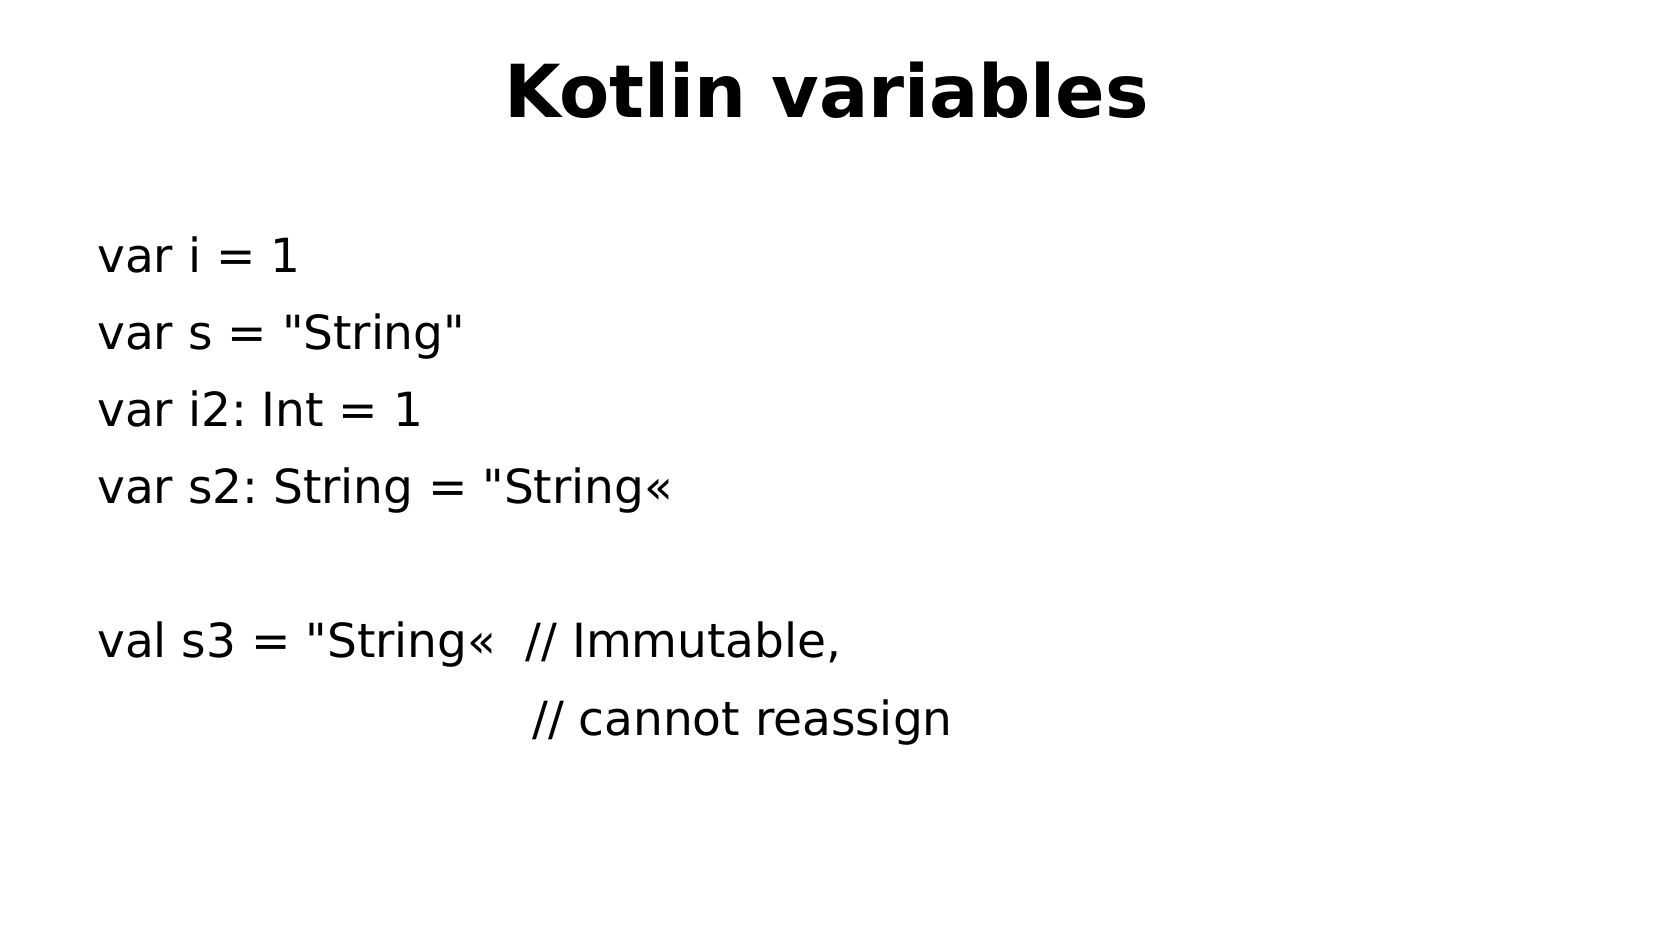

# Kotlin variables
var i = 1
var s = "String"
var i2: Int = 1
var s2: String = "String«
val s3 = "String« // Immutable,
 // cannot reassign